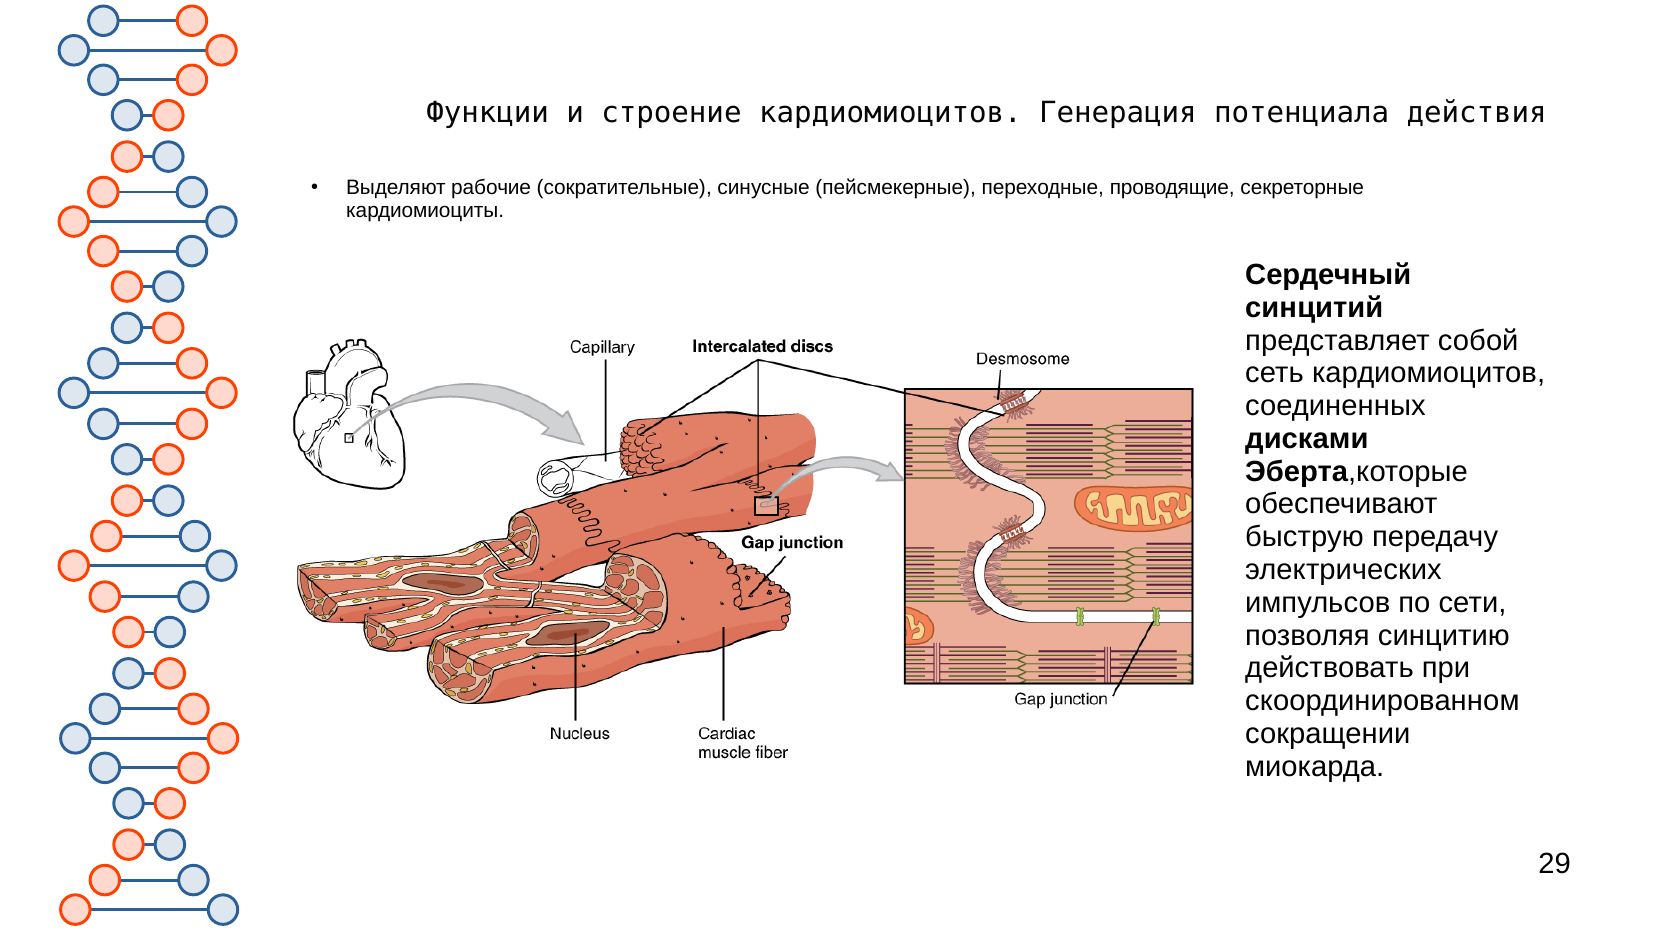

# Функции и строение кардиомиоцитов. Генерация потенциала действия
Выделяют рабочие (сократительные), синусные (пейсмекерные), переходные, проводящие, секреторные кардиомиоциты.
Сердечный синцитий представляет собой сеть кардиомиоцитов, соединенных дисками Эберта,которые обеспечивают быструю передачу электрических импульсов по сети, позволяя синцитию действовать при скоординированном сокращении миокарда.
29